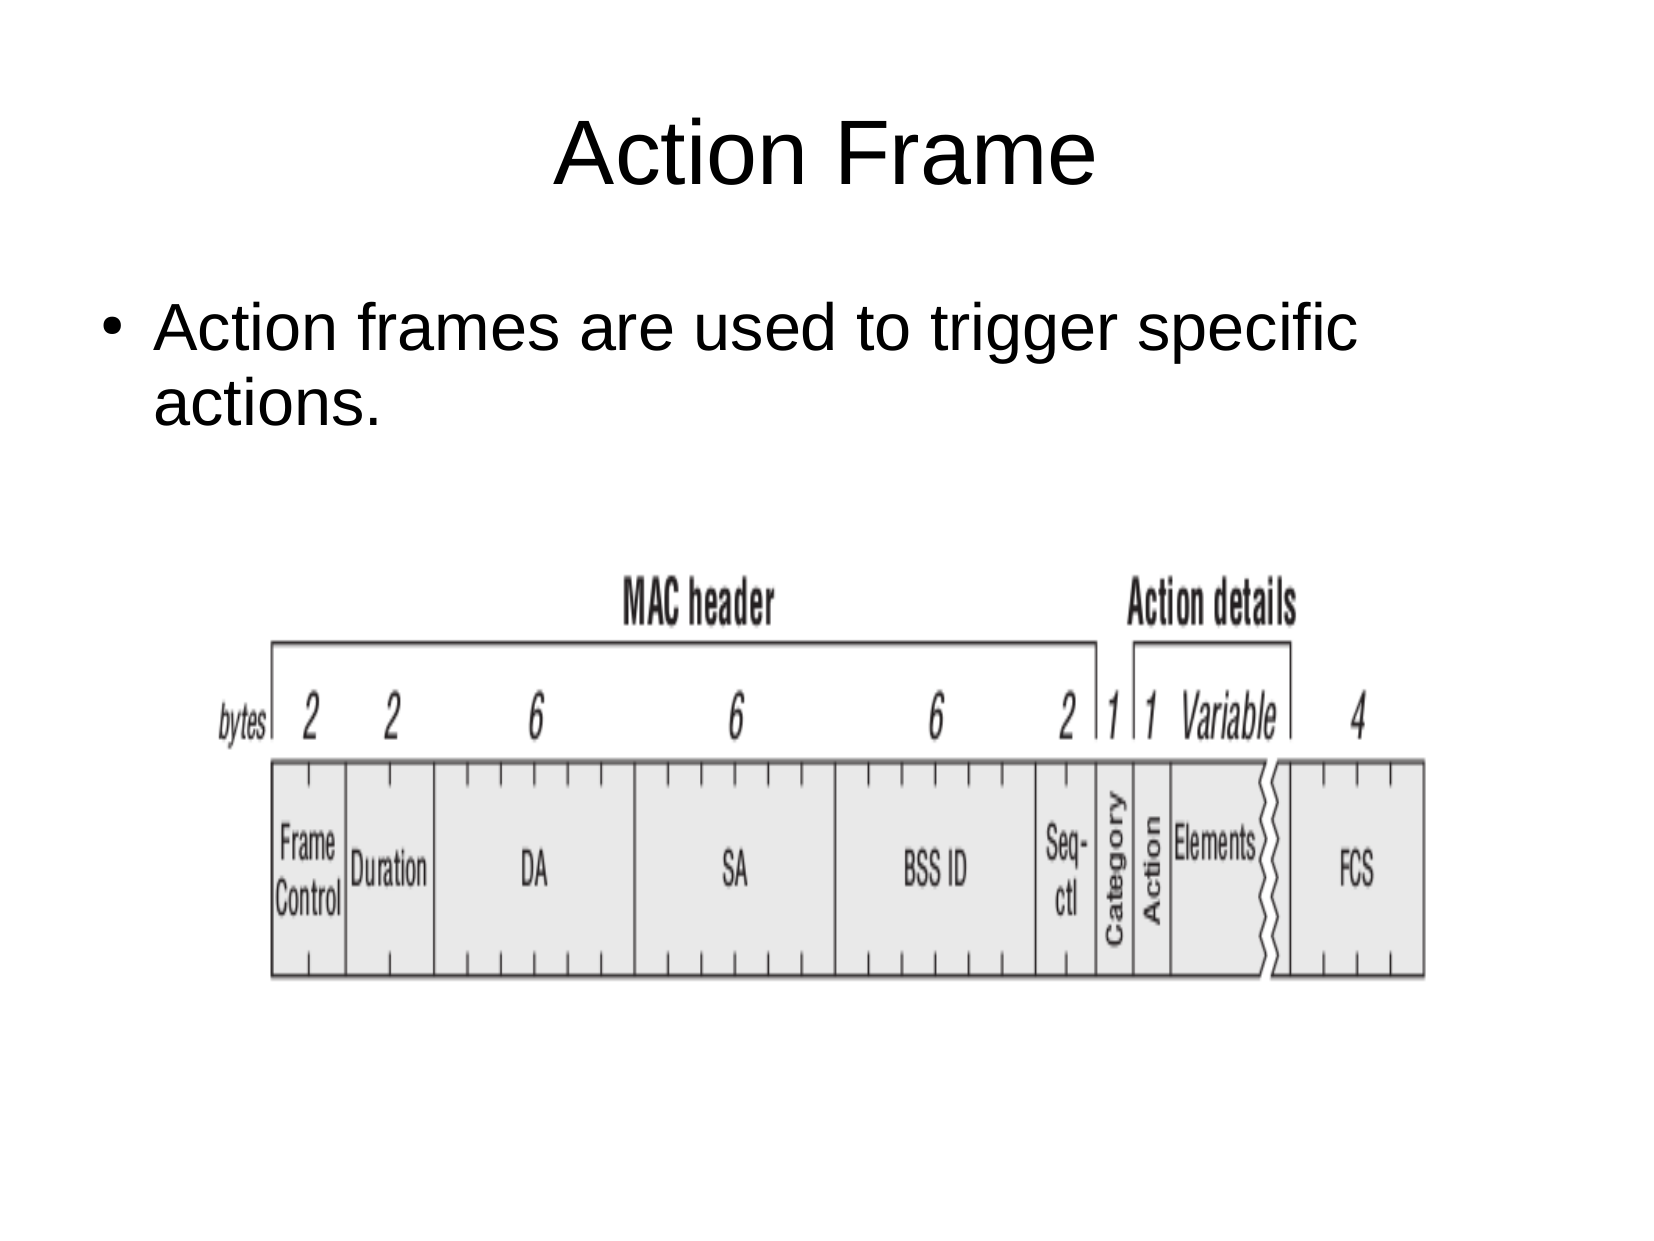

# Action Frame
Action frames are used to trigger specific actions.